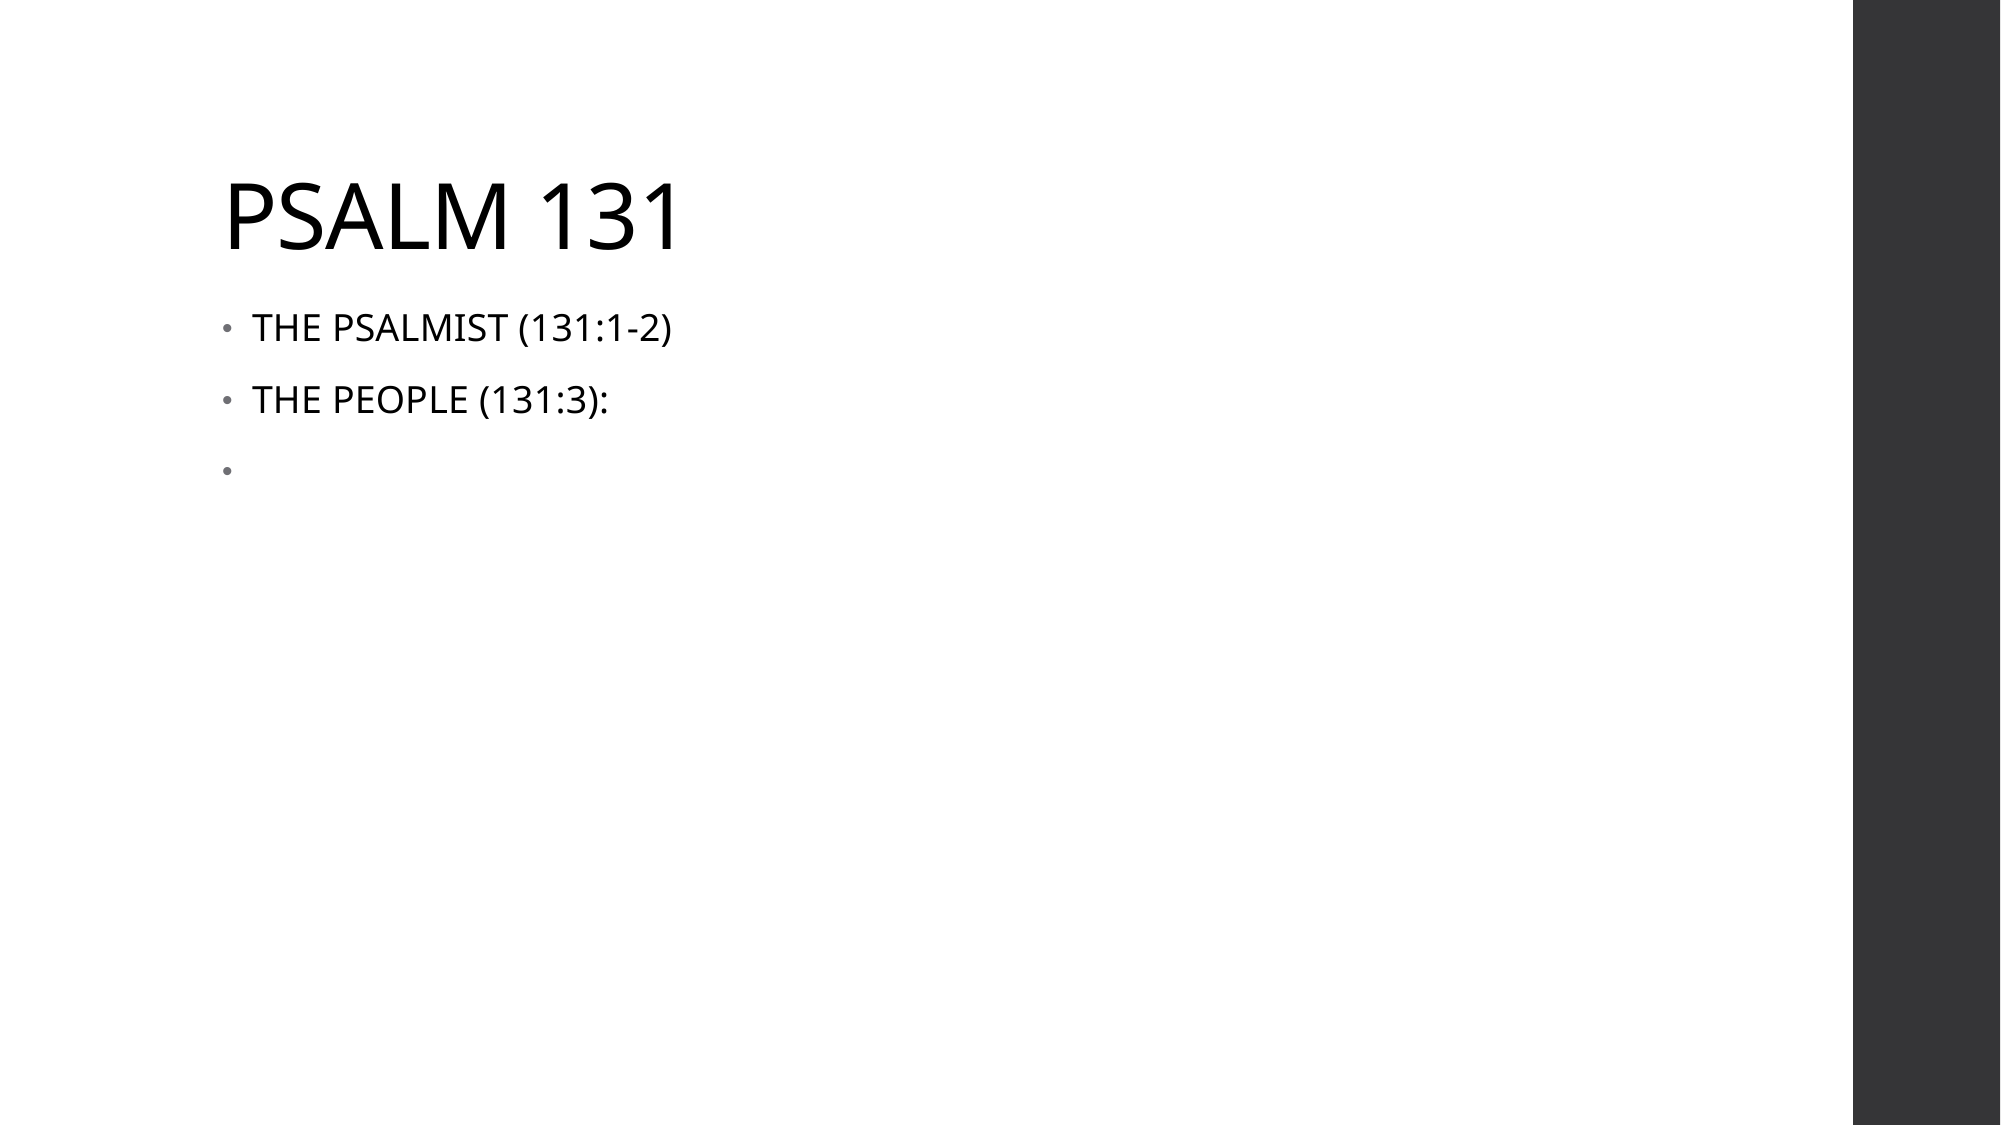

# PSALM 131
THE PSALMIST (131:1-2)
THE PEOPLE (131:3):